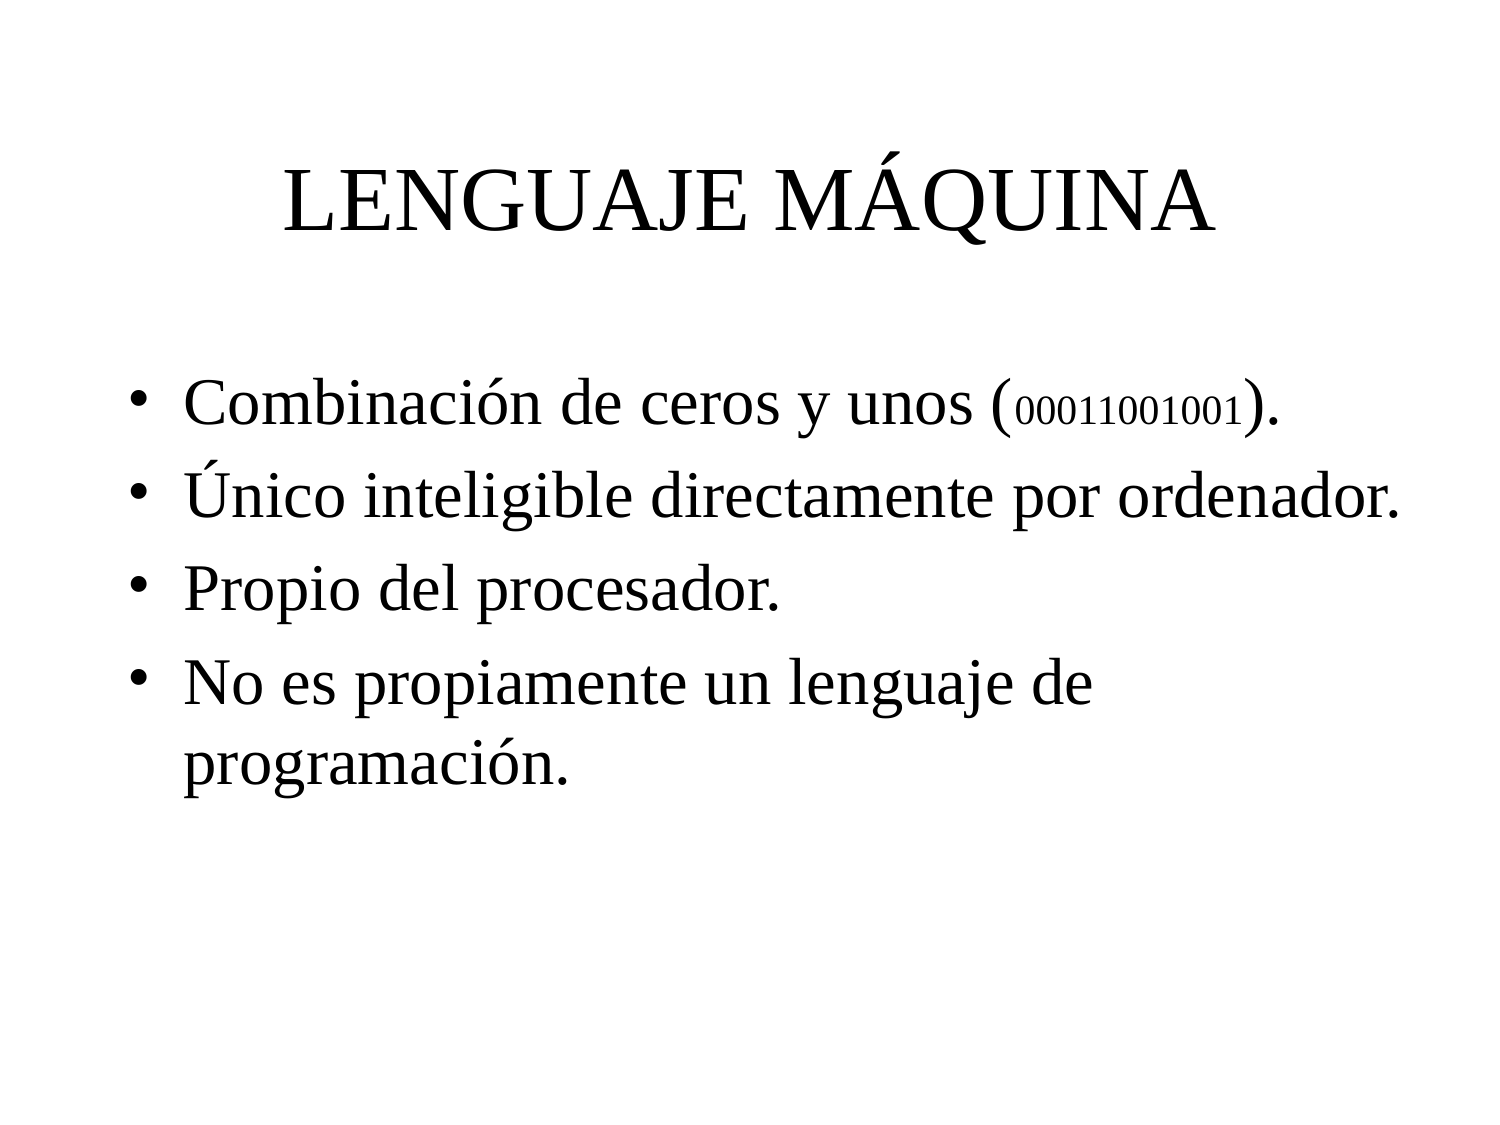

# LENGUAJE MÁQUINA
Combinación de ceros y unos (00011001001).
Único inteligible directamente por ordenador.
Propio del procesador.
No es propiamente un lenguaje de programación.